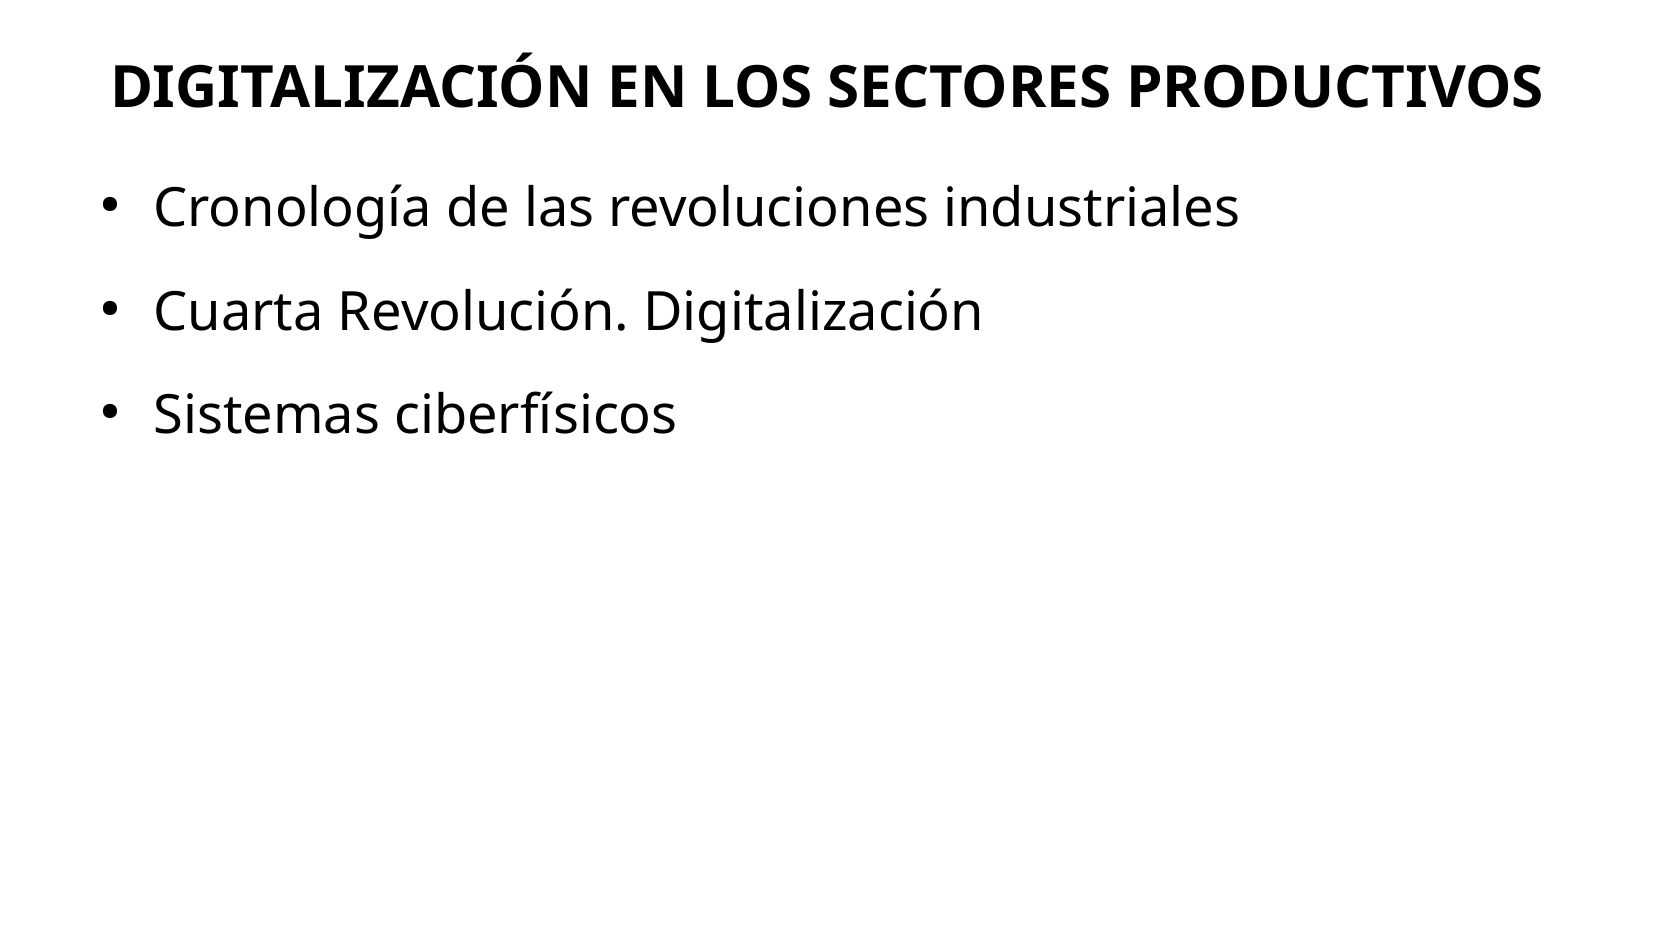

# DIGITALIZACIÓN EN LOS SECTORES PRODUCTIVOS
Cronología de las revoluciones industriales
Cuarta Revolución. Digitalización
Sistemas ciberfísicos